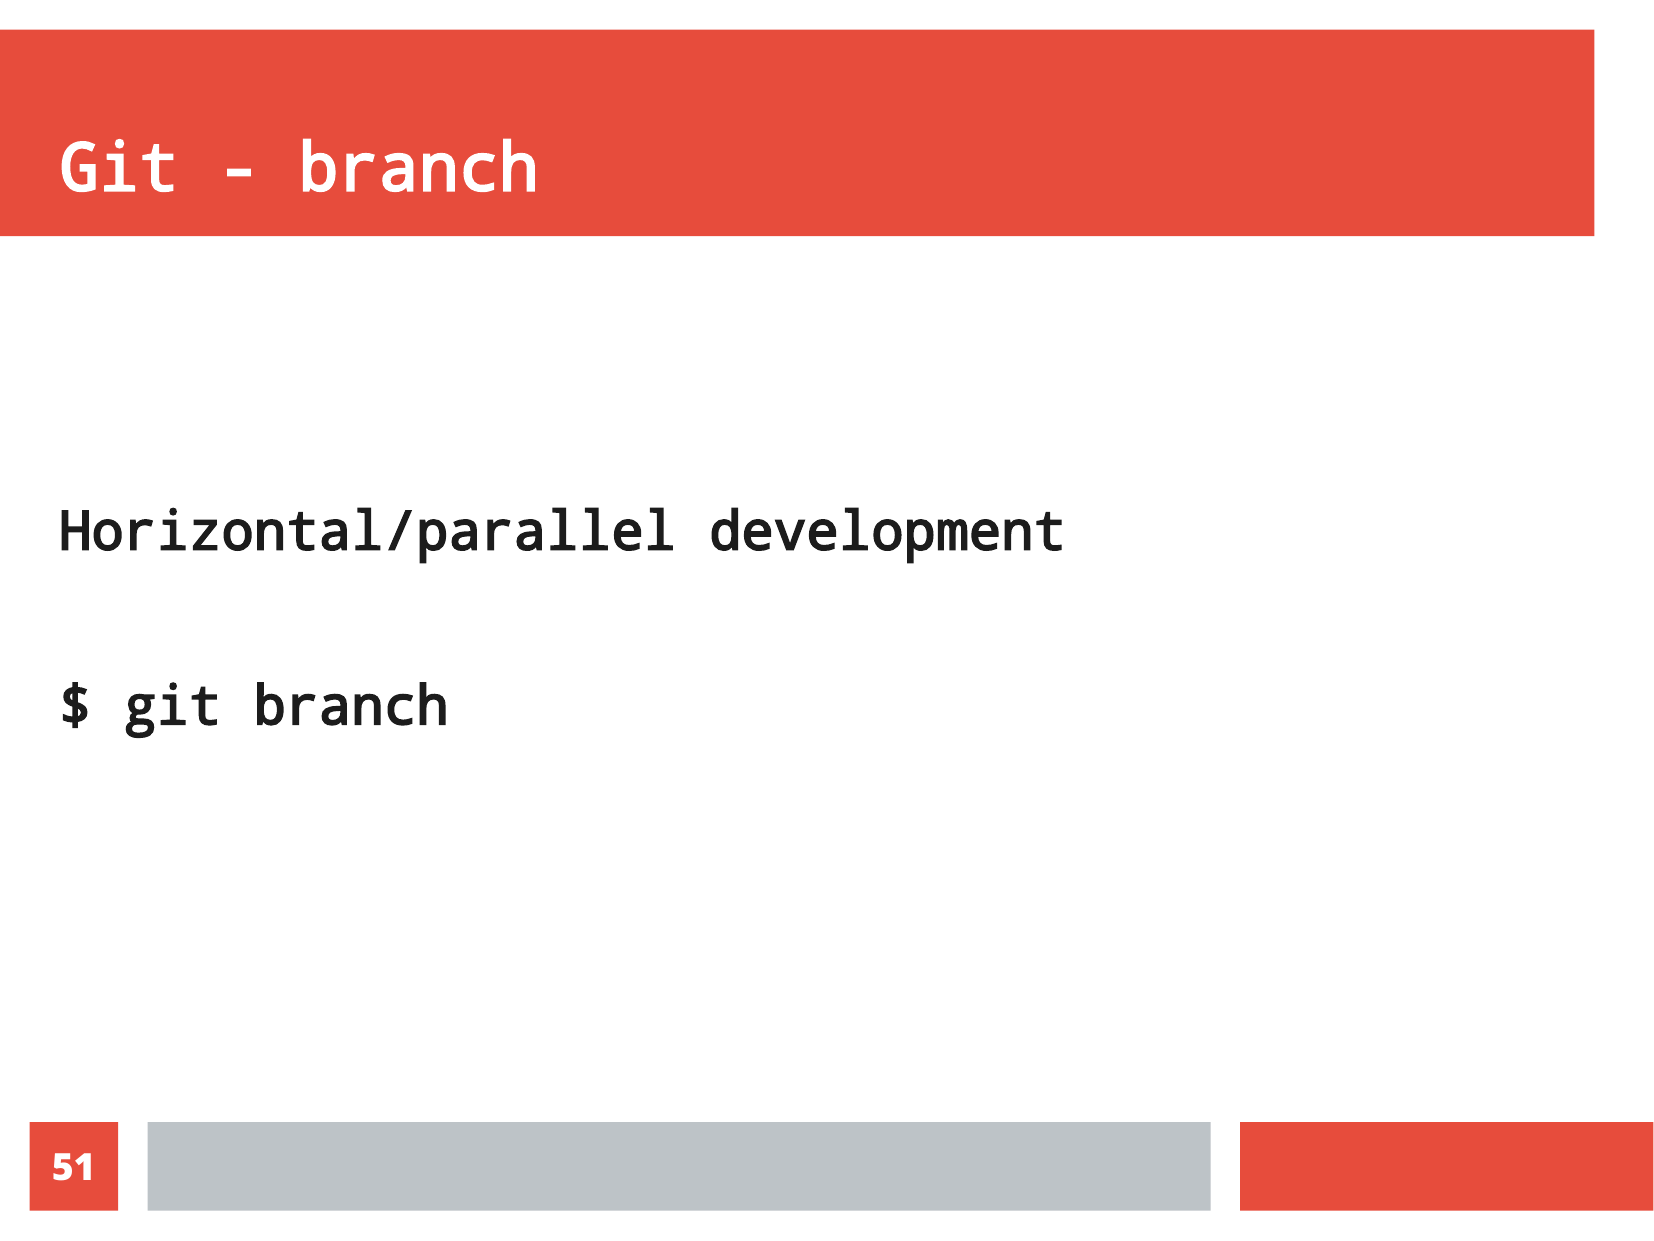

# Git - branch
Horizontal/parallel development
$ git branch
51